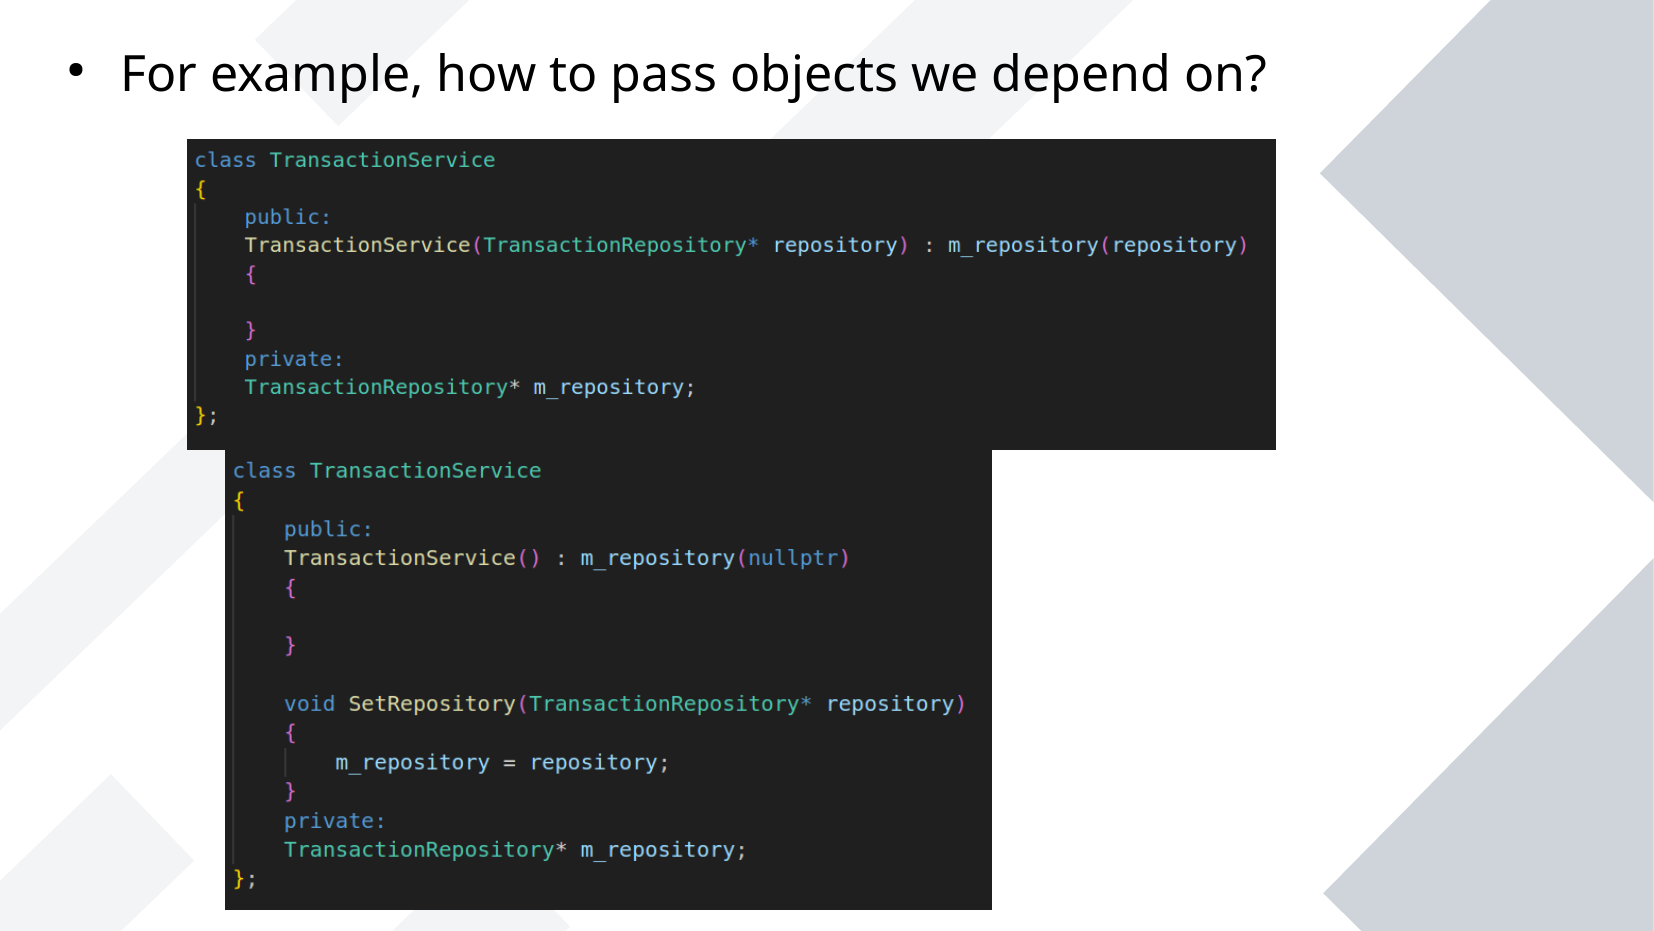

# For example, how to pass objects we depend on?